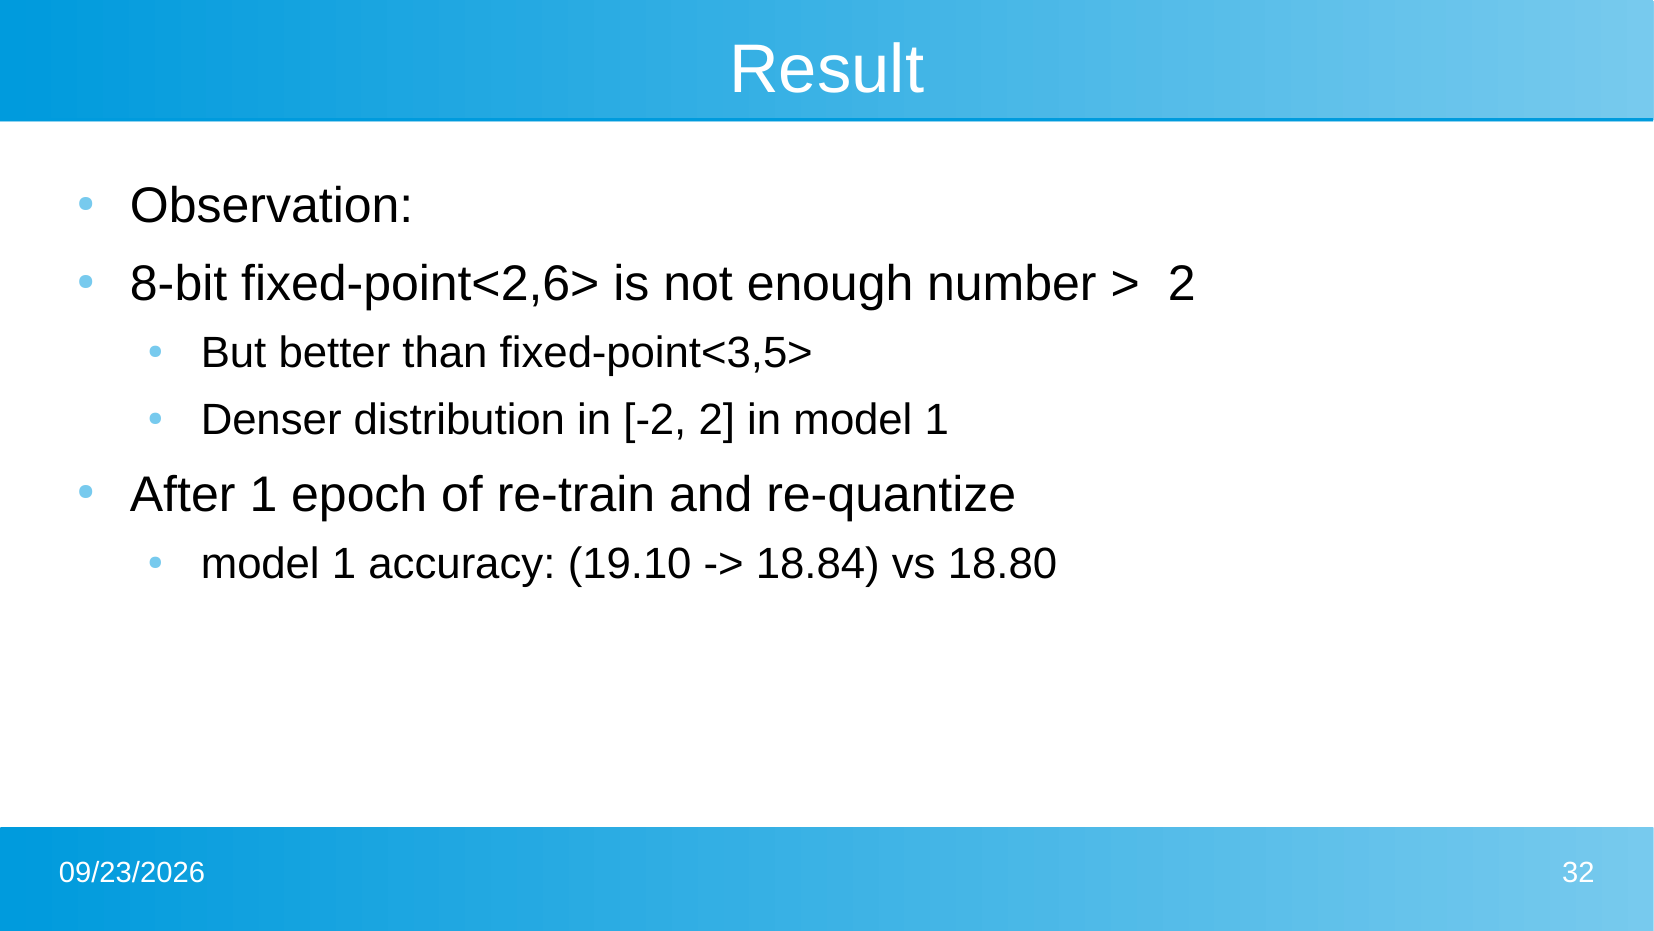

# Result
Observation:
8-bit fixed-point<2,6> is not enough number > 2
But better than fixed-point<3,5>
Denser distribution in [-2, 2] in model 1
After 1 epoch of re-train and re-quantize
model 1 accuracy: (19.10 -> 18.84) vs 18.80
32